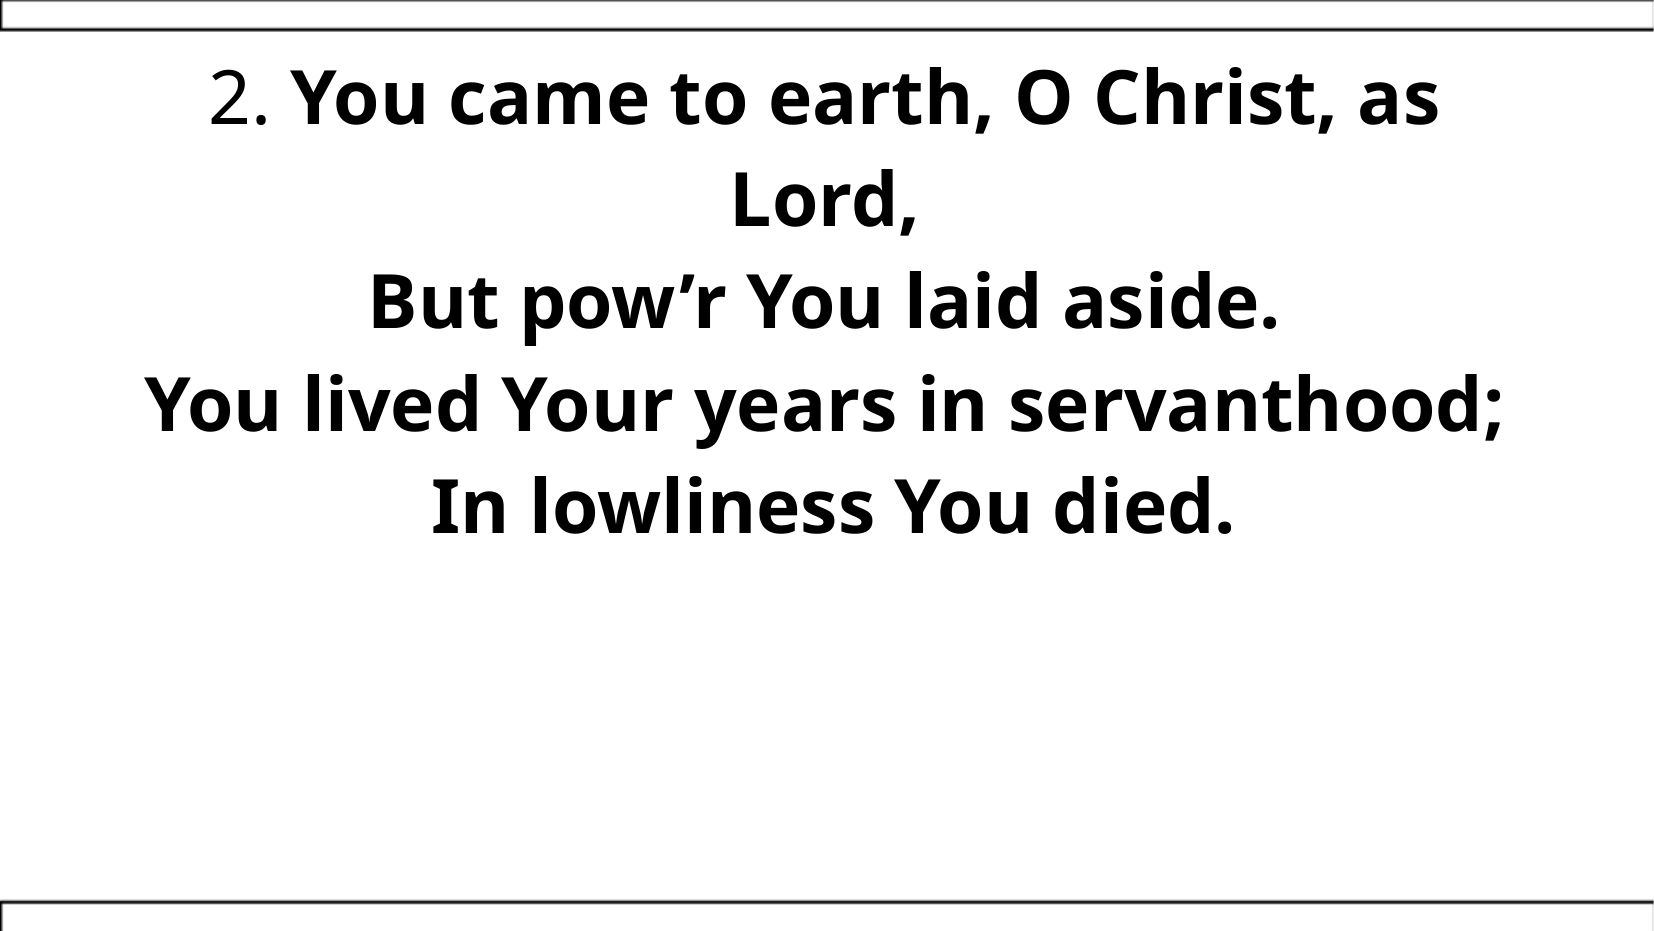

2. You came to earth, O Christ, as Lord,
But pow’r You laid aside.
You lived Your years in servanthood;
In lowliness You died.